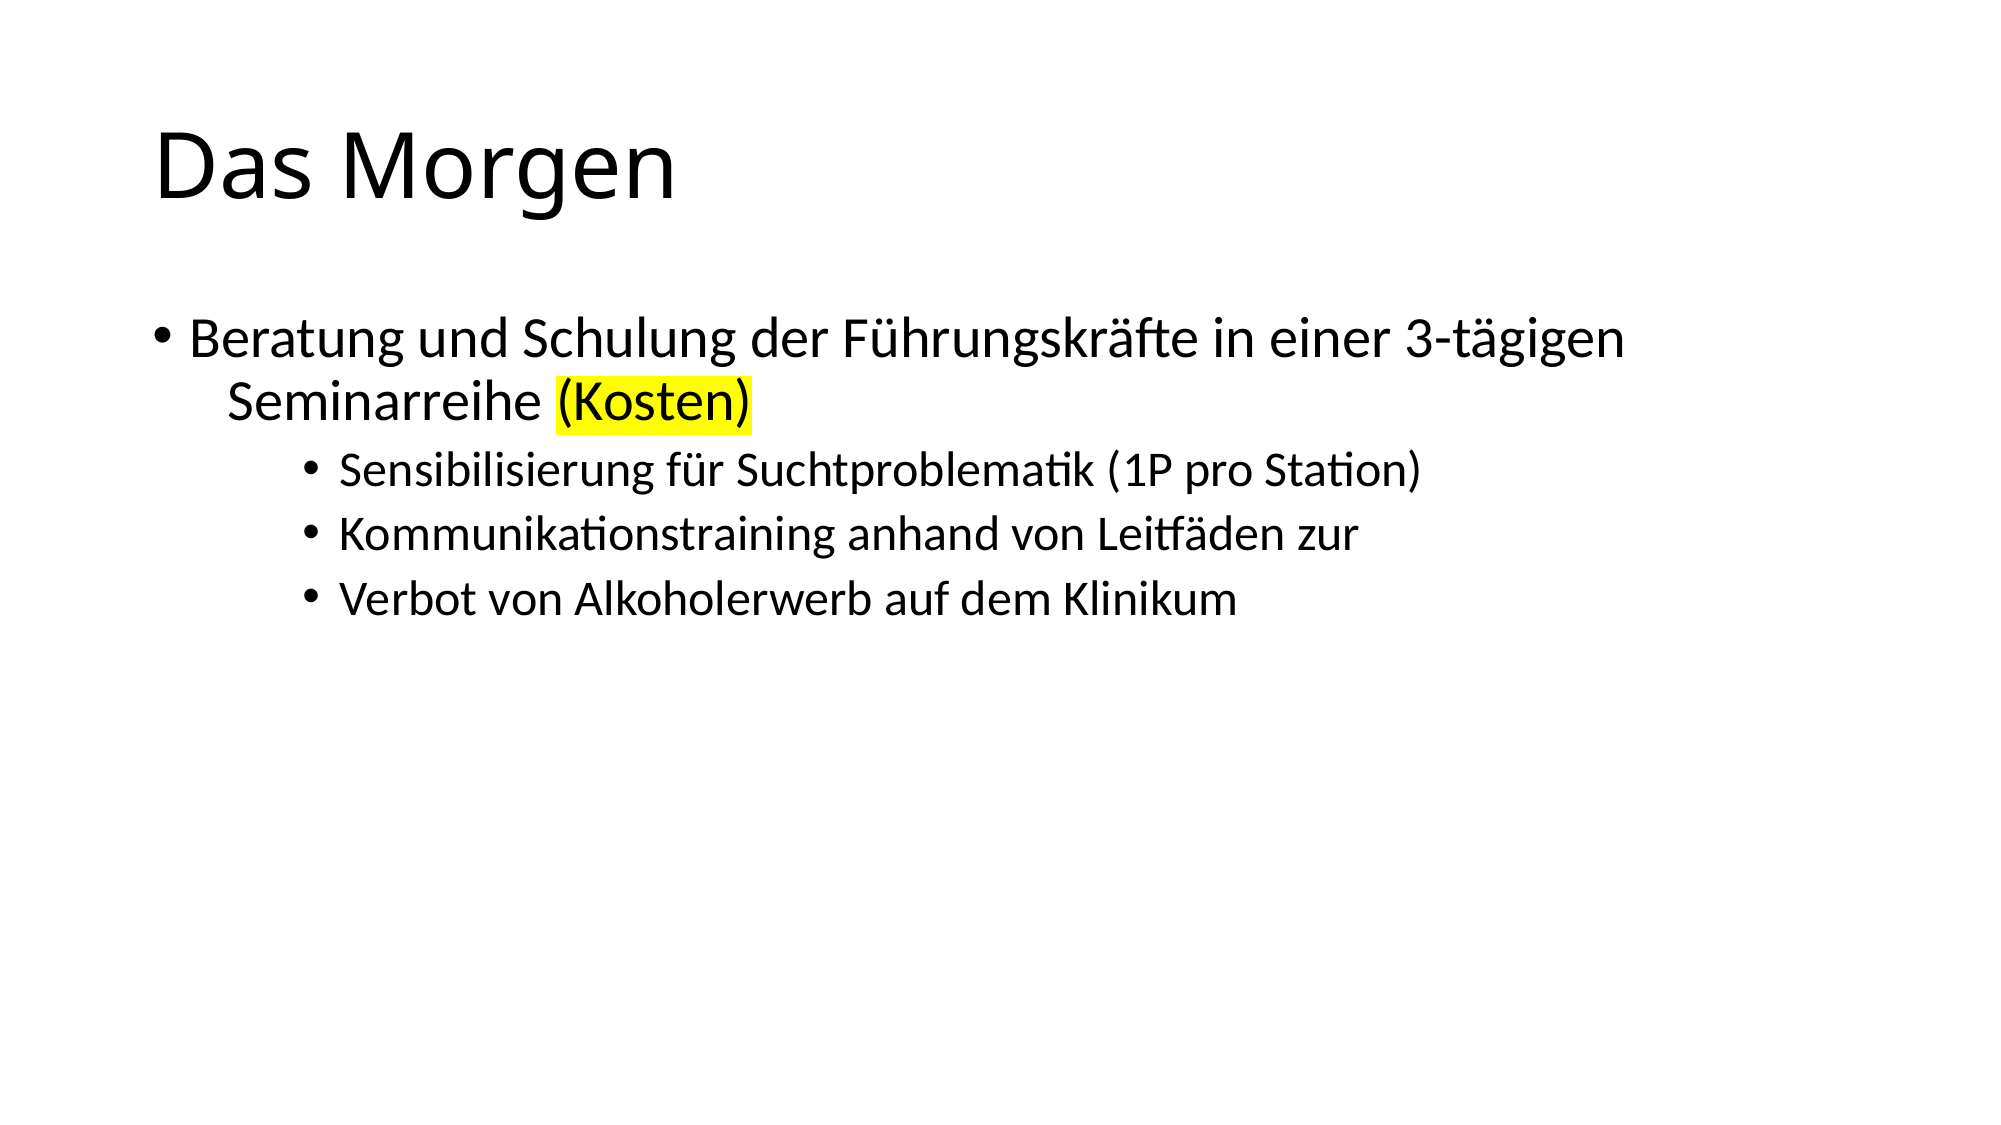

# Das Morgen
Beratung und Schulung der Führungskräfte in einer 3-tägigen Seminarreihe (Kosten)
Sensibilisierung für Suchtproblematik (1P pro Station)
Kommunikationstraining anhand von Leitfäden zur
Verbot von Alkoholerwerb auf dem Klinikum